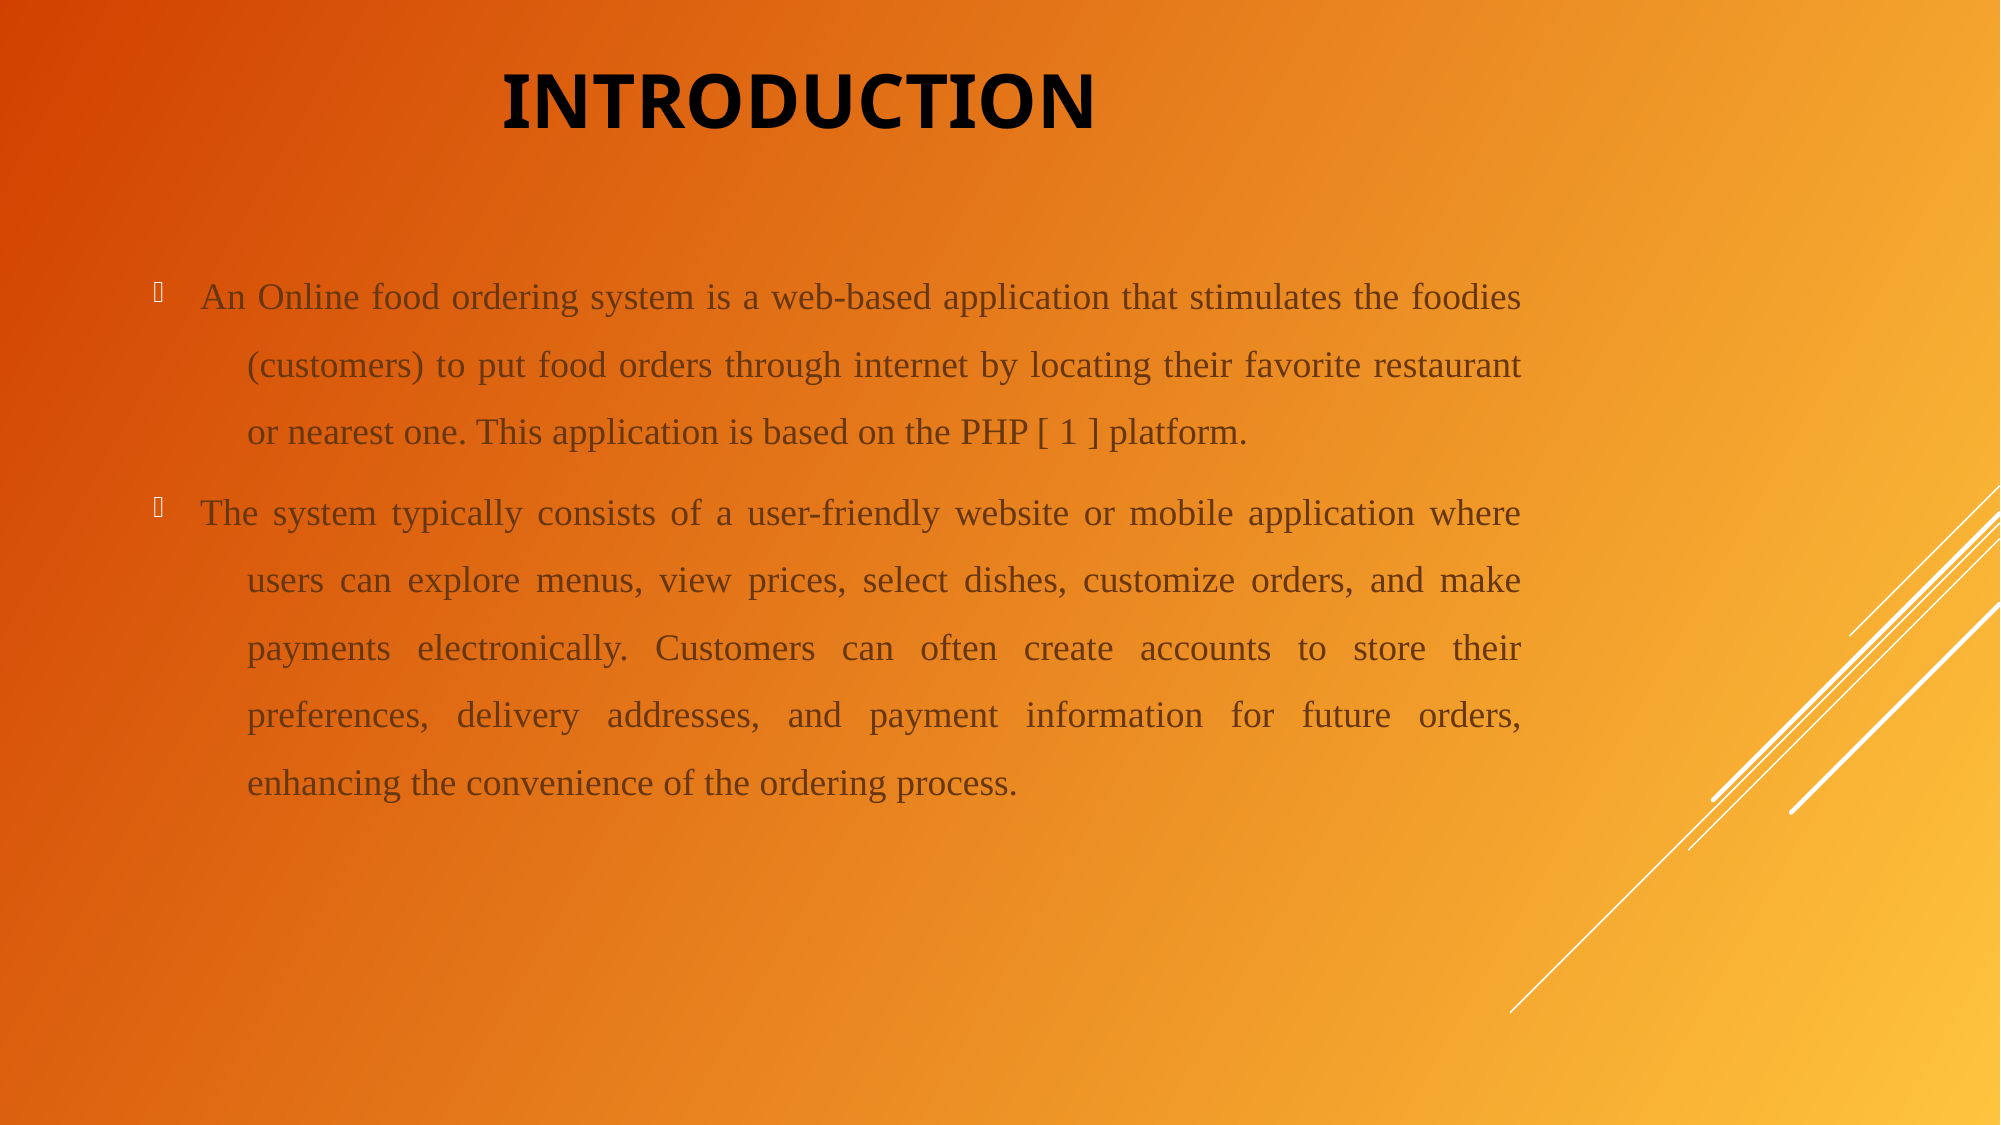

# Introduction
An Online food ordering system is a web-based application that stimulates the foodies (customers) to put food orders through internet by locating their favorite restaurant or nearest one. This application is based on the PHP [ 1 ] platform.
The system typically consists of a user-friendly website or mobile application where users can explore menus, view prices, select dishes, customize orders, and make payments electronically. Customers can often create accounts to store their preferences, delivery addresses, and payment information for future orders, enhancing the convenience of the ordering process.